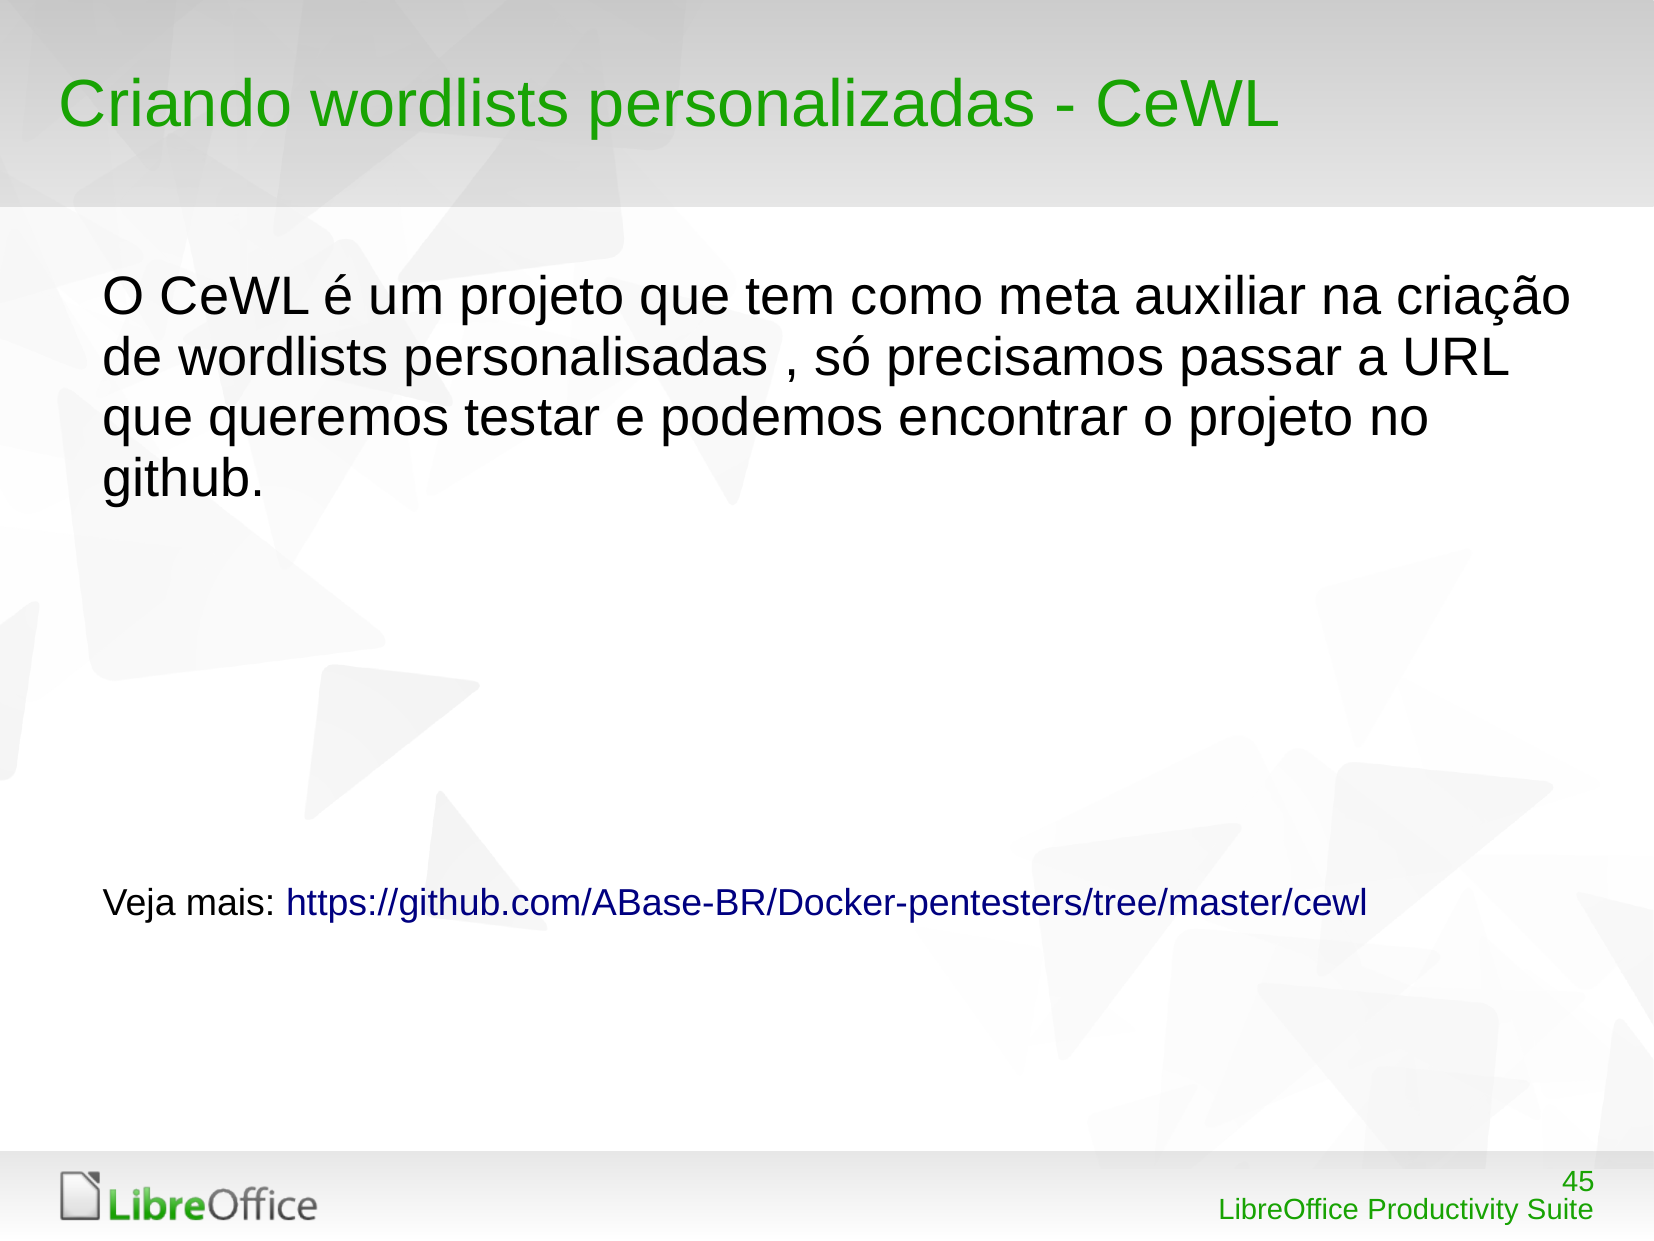

# Criando wordlists personalizadas - CeWL
O CeWL é um projeto que tem como meta auxiliar na criação de wordlists personalisadas , só precisamos passar a URL que queremos testar e podemos encontrar o projeto no github.
Veja mais: https://github.com/ABase-BR/Docker-pentesters/tree/master/cewl
45
LibreOffice Productivity Suite